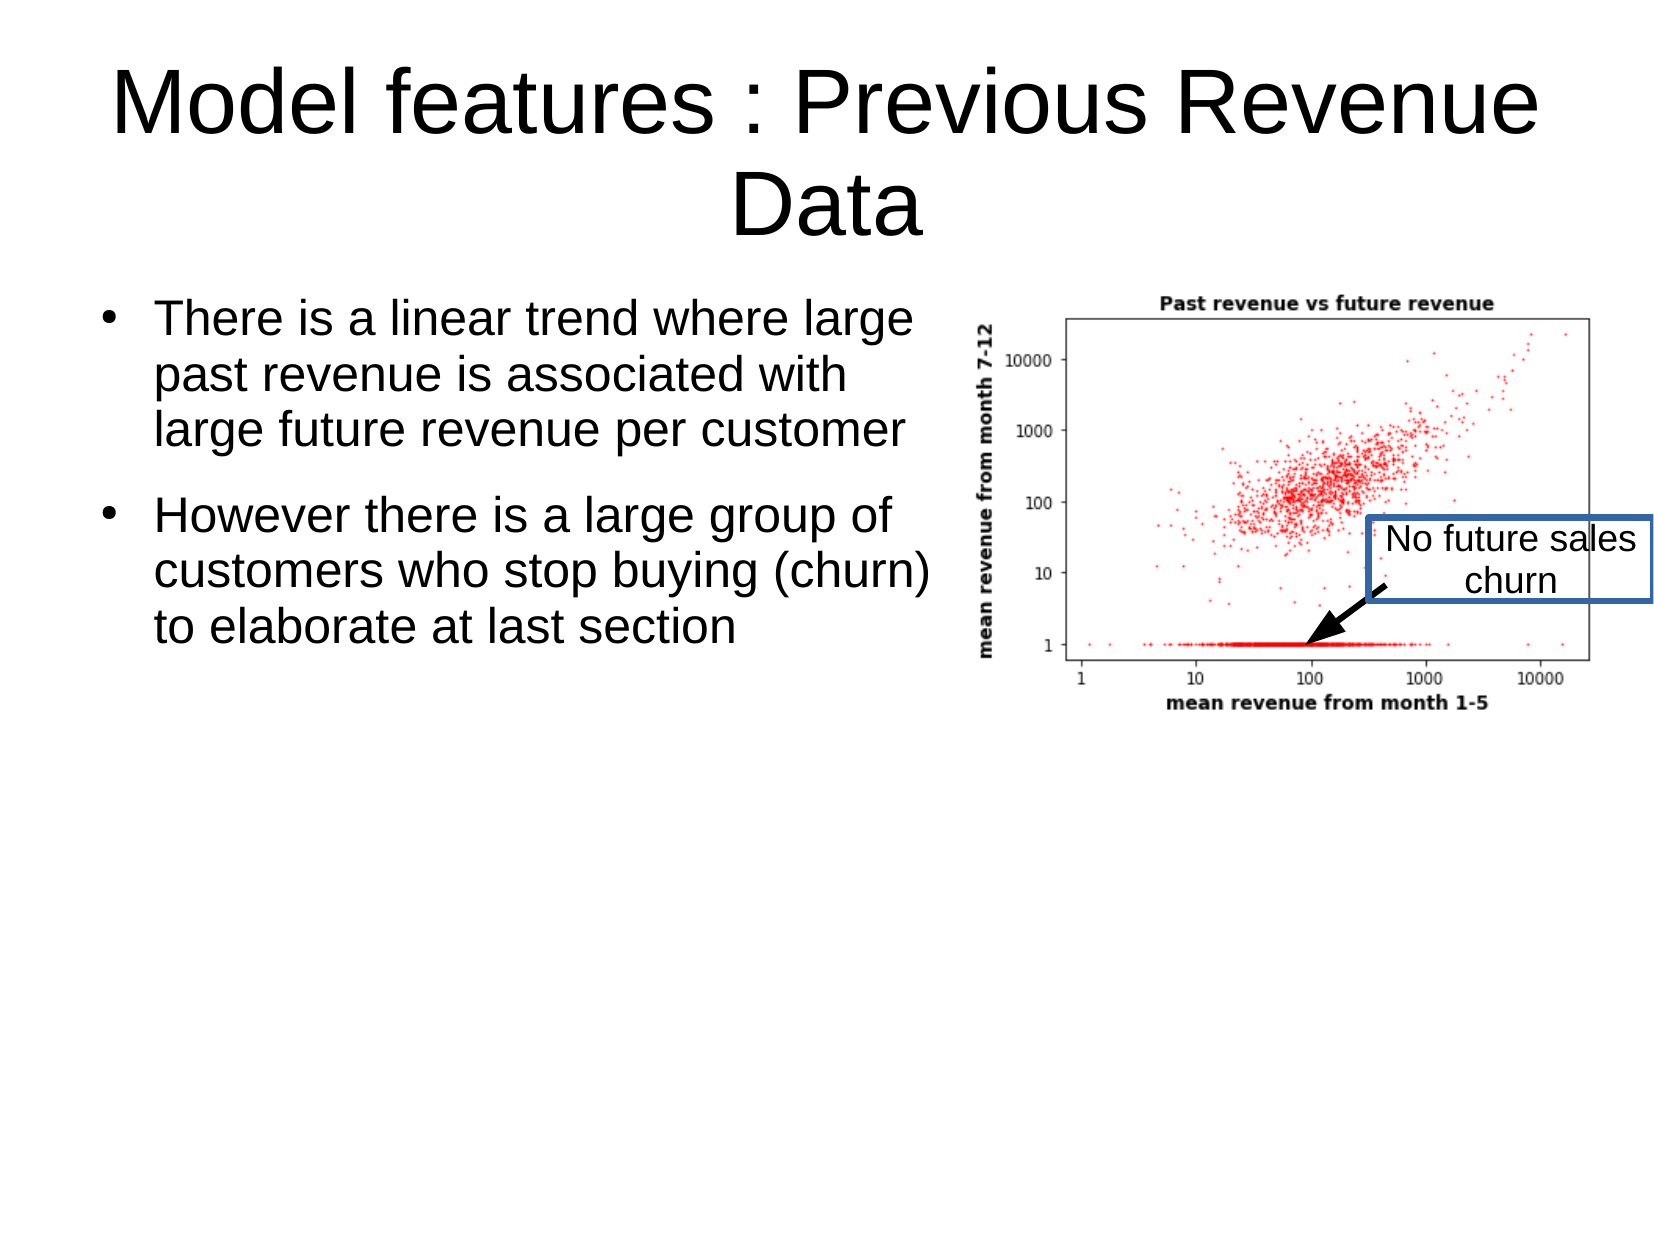

# Model features : Previous Revenue Data
There is a linear trend where large past revenue is associated with large future revenue per customer
However there is a large group of customers who stop buying (churn) to elaborate at last section
No future sales
churn